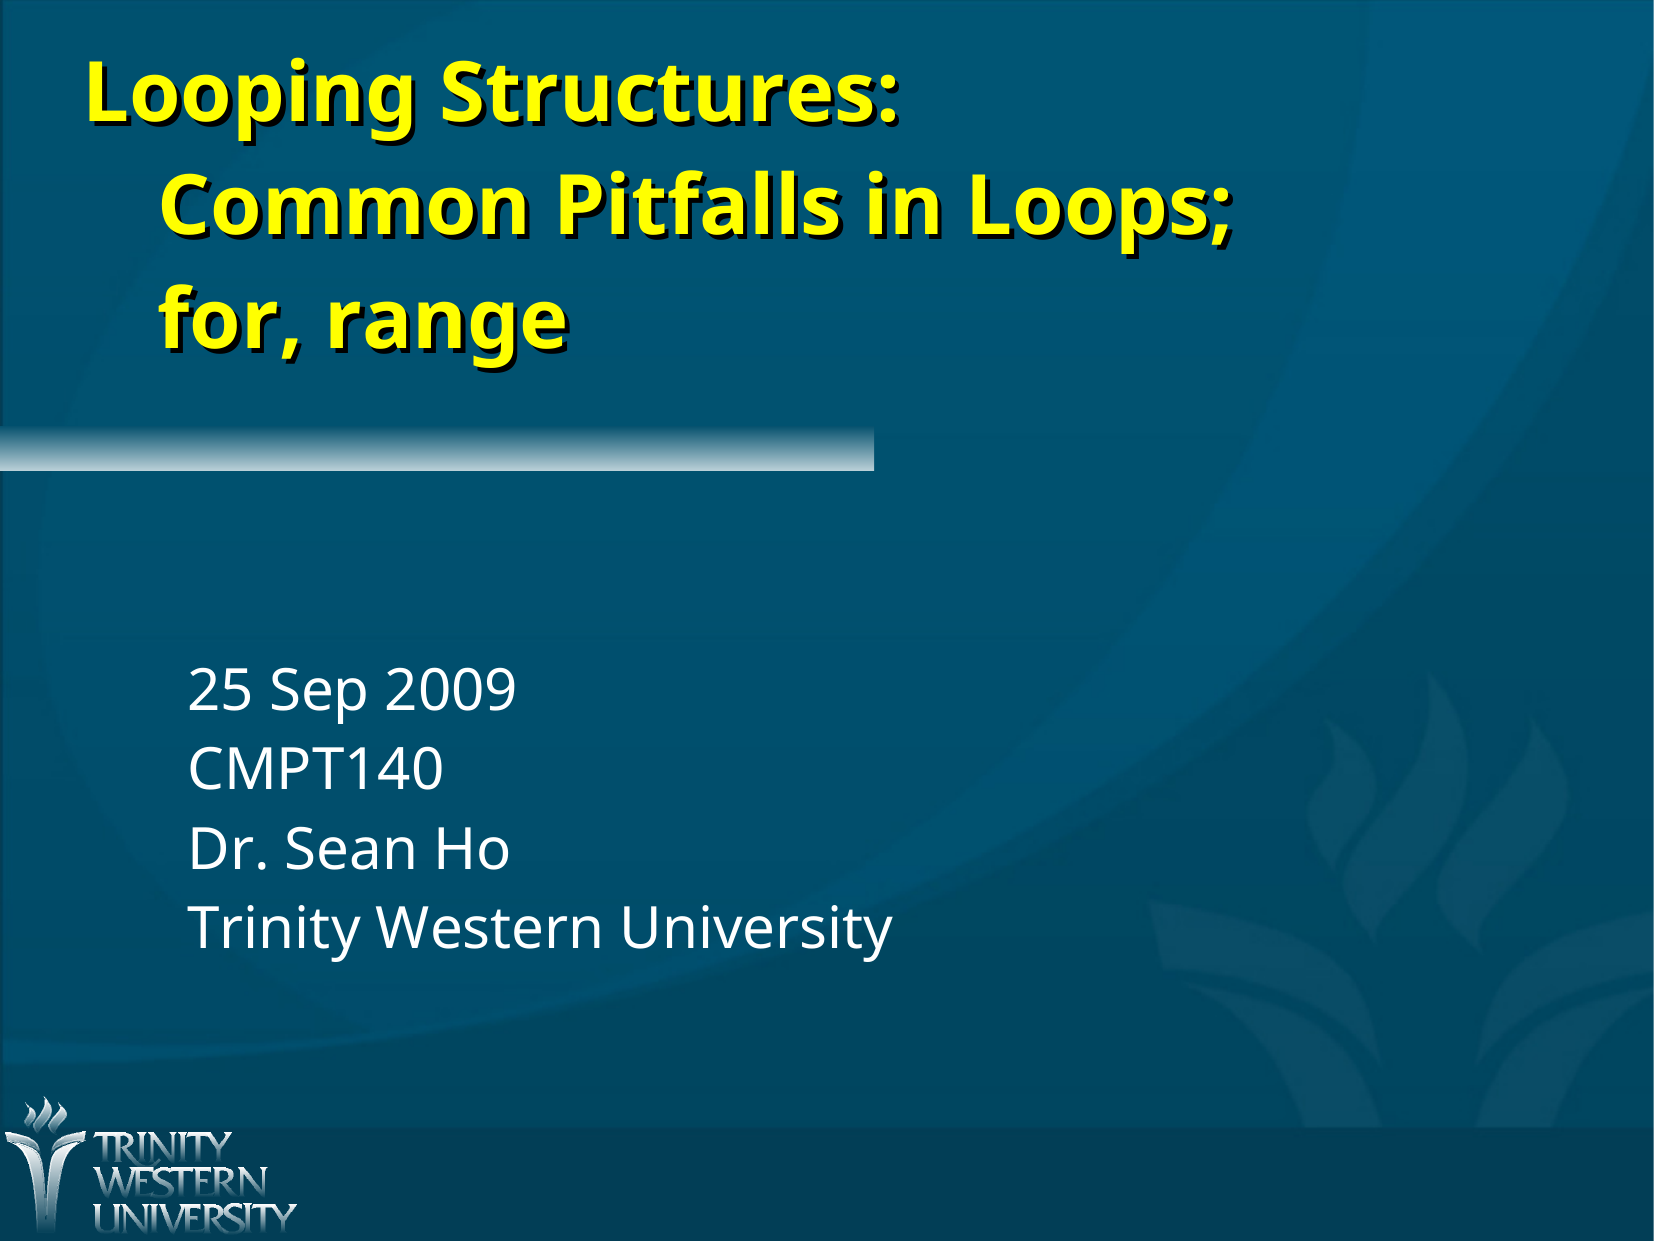

# Looping Structures: Common Pitfalls in Loops; for, range
25 Sep 2009
CMPT140
Dr. Sean Ho
Trinity Western University